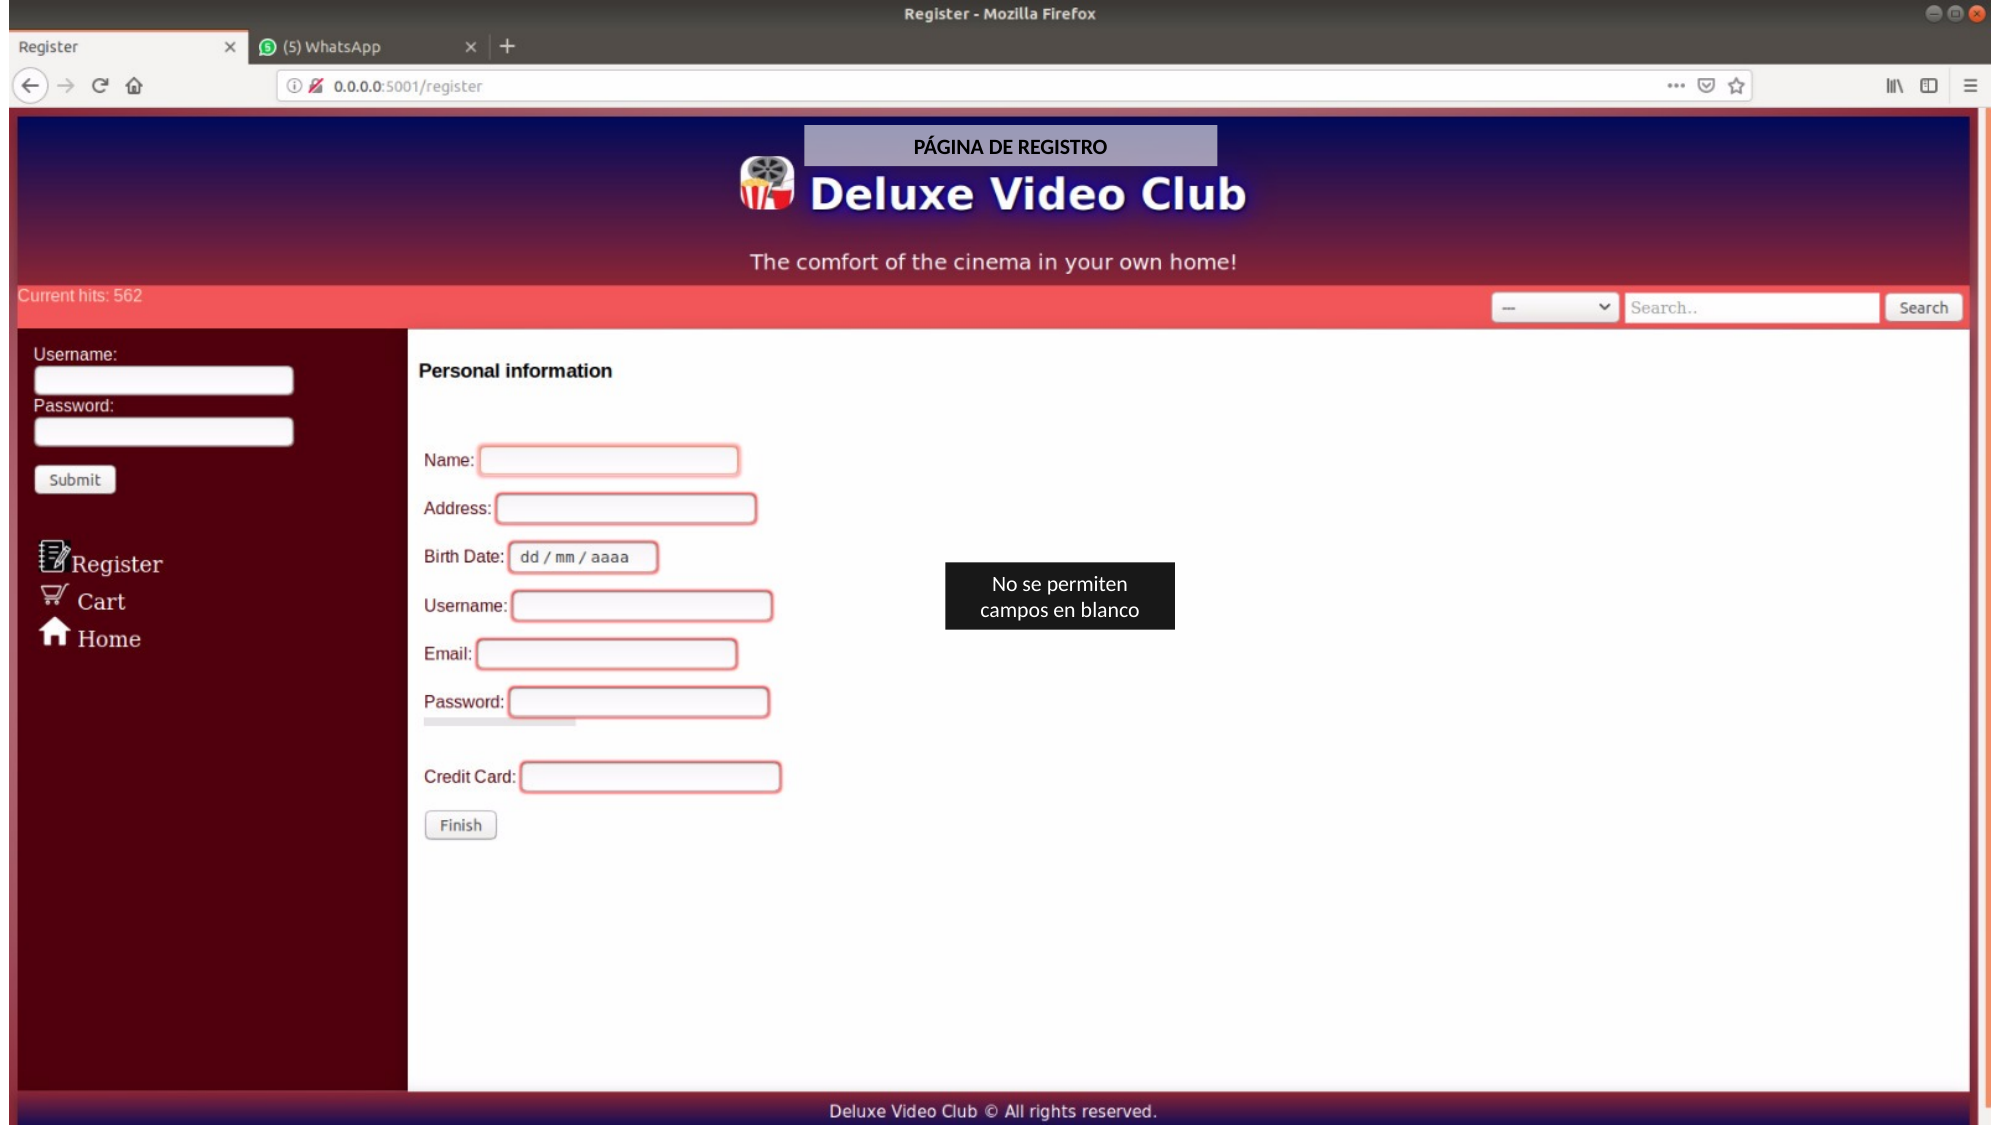

PÁGINA DE REGISTRO
No se permiten campos en blanco